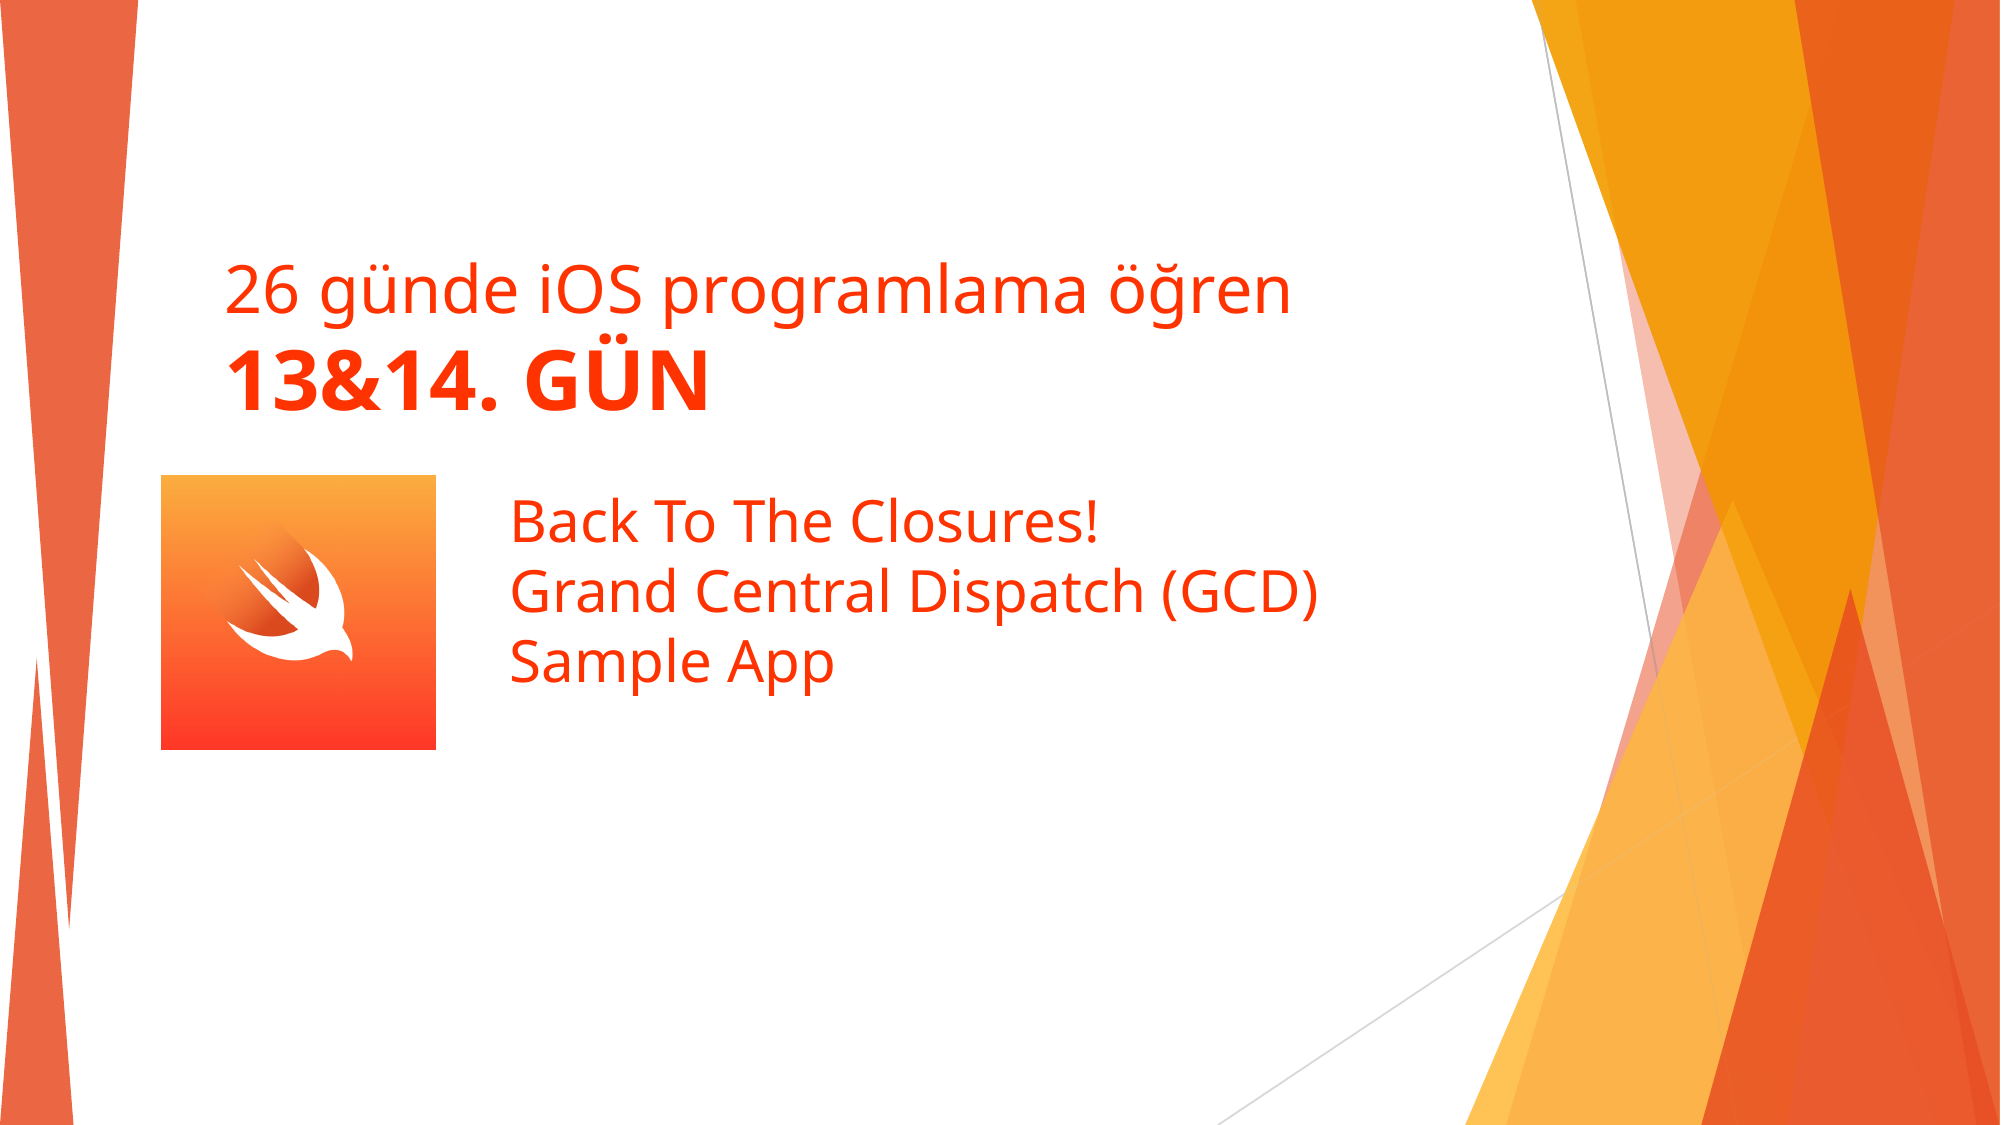

# 26 günde iOS programlama öğren 13&14. GÜN
Back To The Closures!
Grand Central Dispatch (GCD)
Sample App